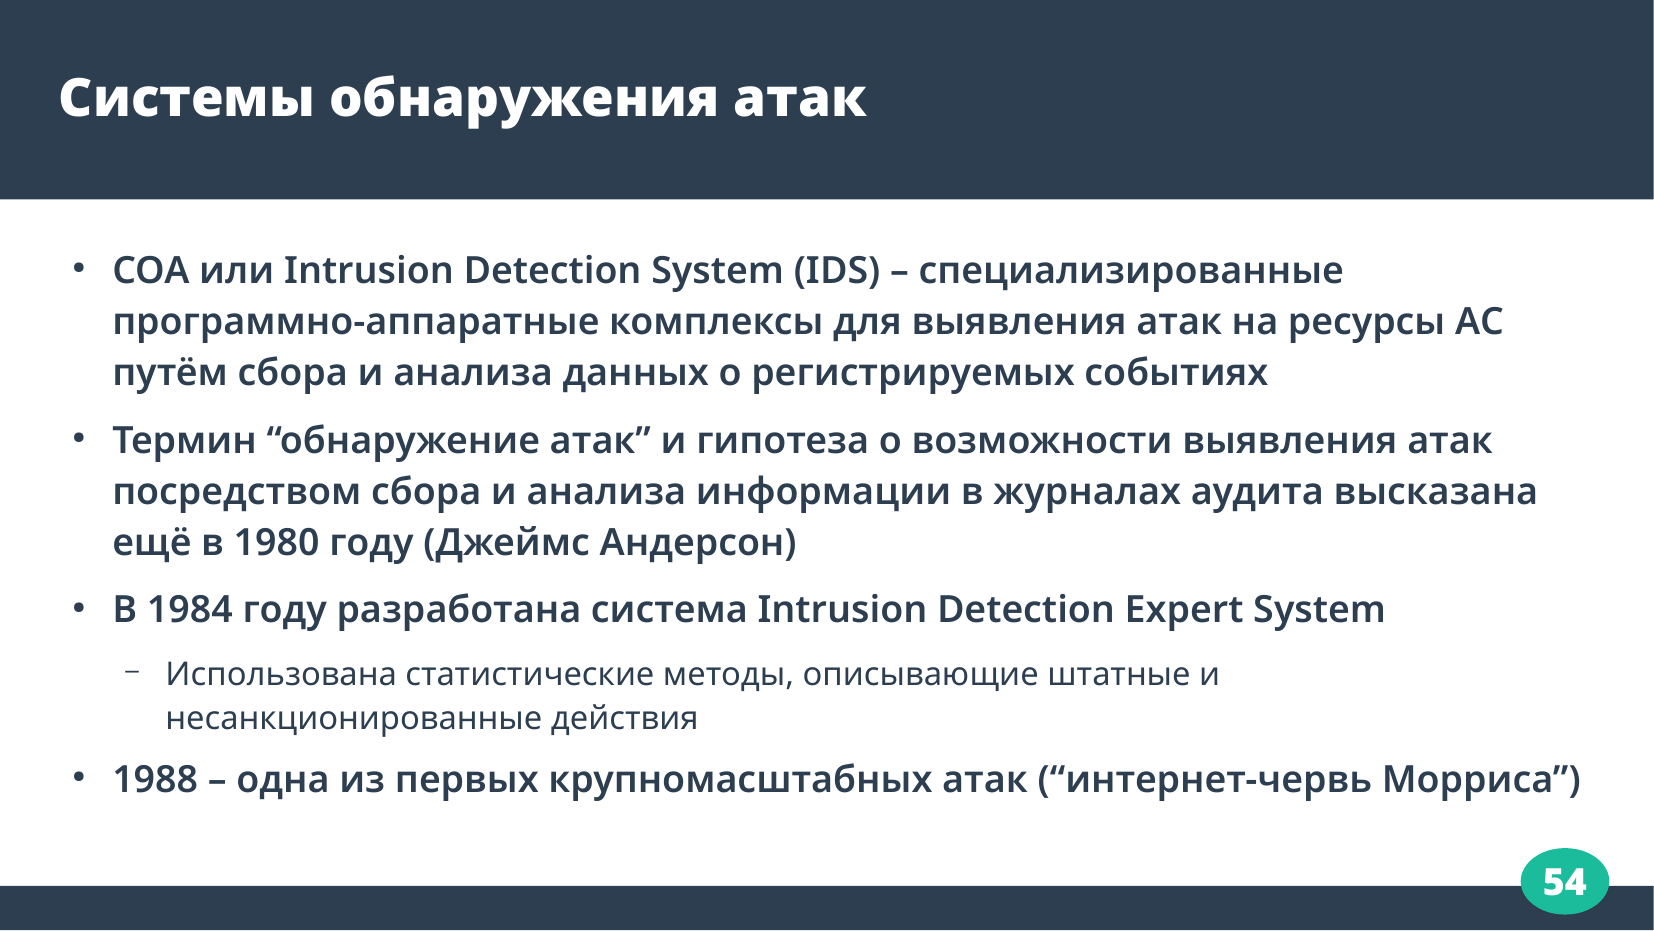

# Системы обнаружения атак
СОА или Intrusion Detection System (IDS) – специализированные программно-аппаратные комплексы для выявления атак на ресурсы АС путём сбора и анализа данных о регистрируемых событиях
Термин “обнаружение атак” и гипотеза о возможности выявления атак посредством сбора и анализа информации в журналах аудита высказана ещё в 1980 году (Джеймс Андерсон)
В 1984 году разработана система Intrusion Detection Expert System
Использована статистические методы, описывающие штатные и несанкционированные действия
1988 – одна из первых крупномасштабных атак (“интернет-червь Морриса”)
54